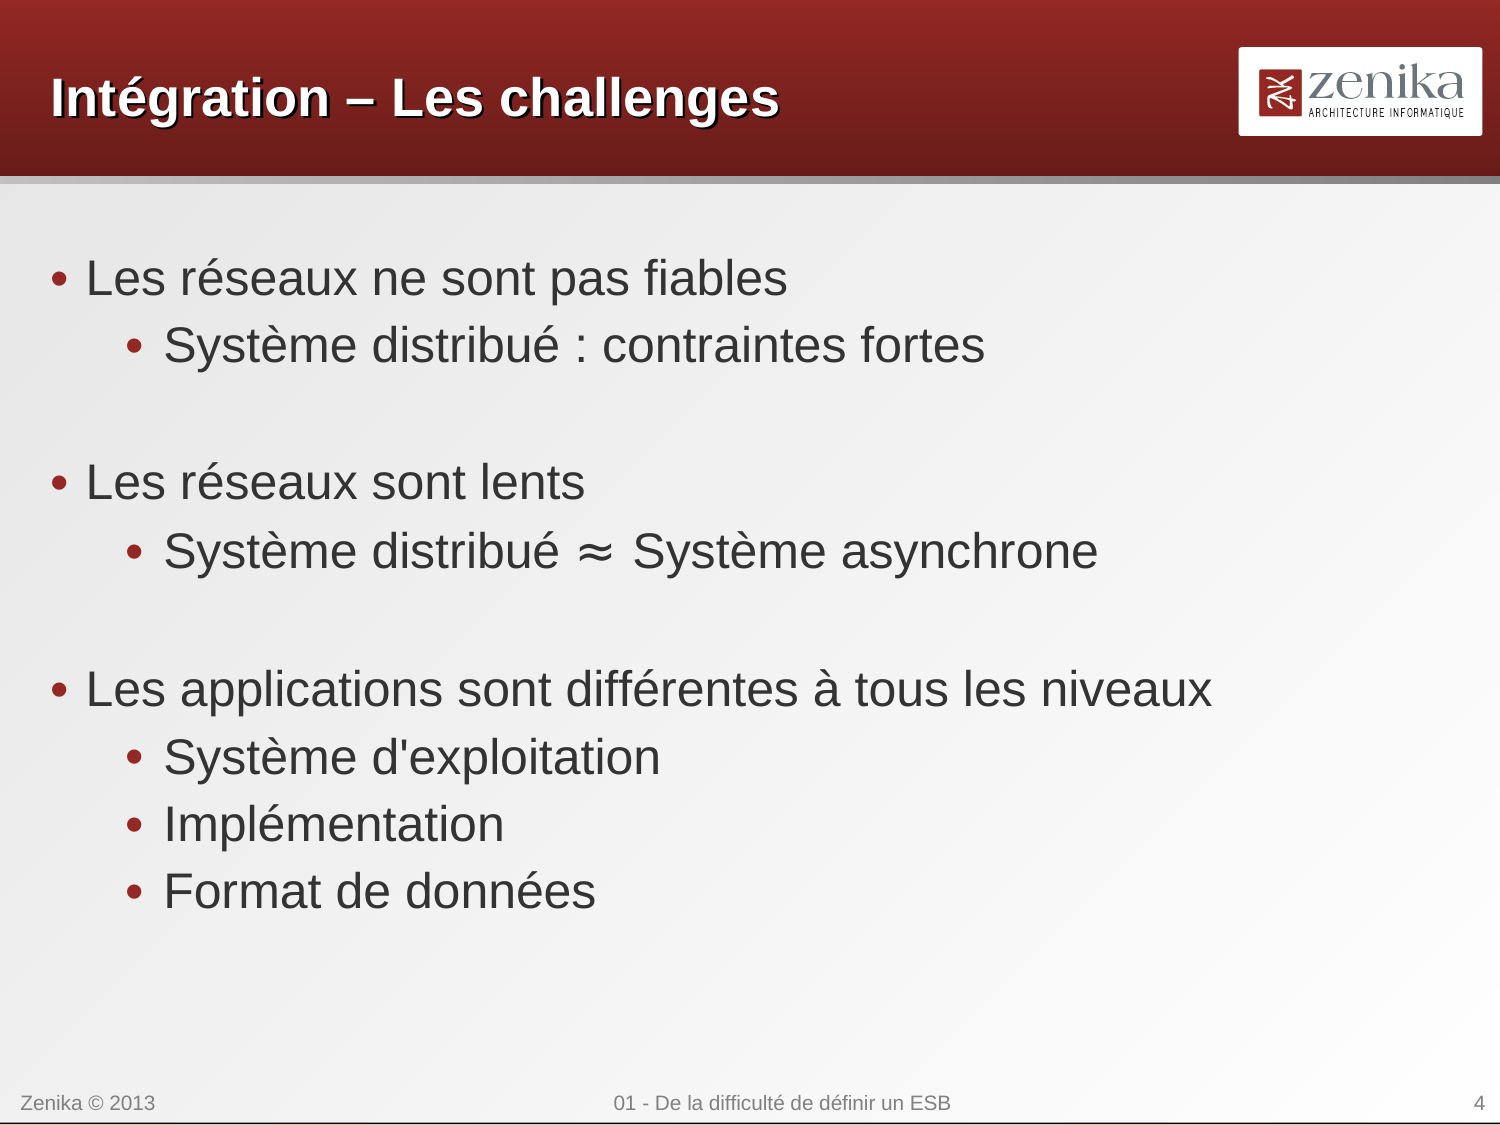

# Intégration – Les challenges
Les réseaux ne sont pas fiables
Système distribué : contraintes fortes
Les réseaux sont lents
Système distribué ≈ Système asynchrone
Les applications sont différentes à tous les niveaux
Système d'exploitation
Implémentation
Format de données